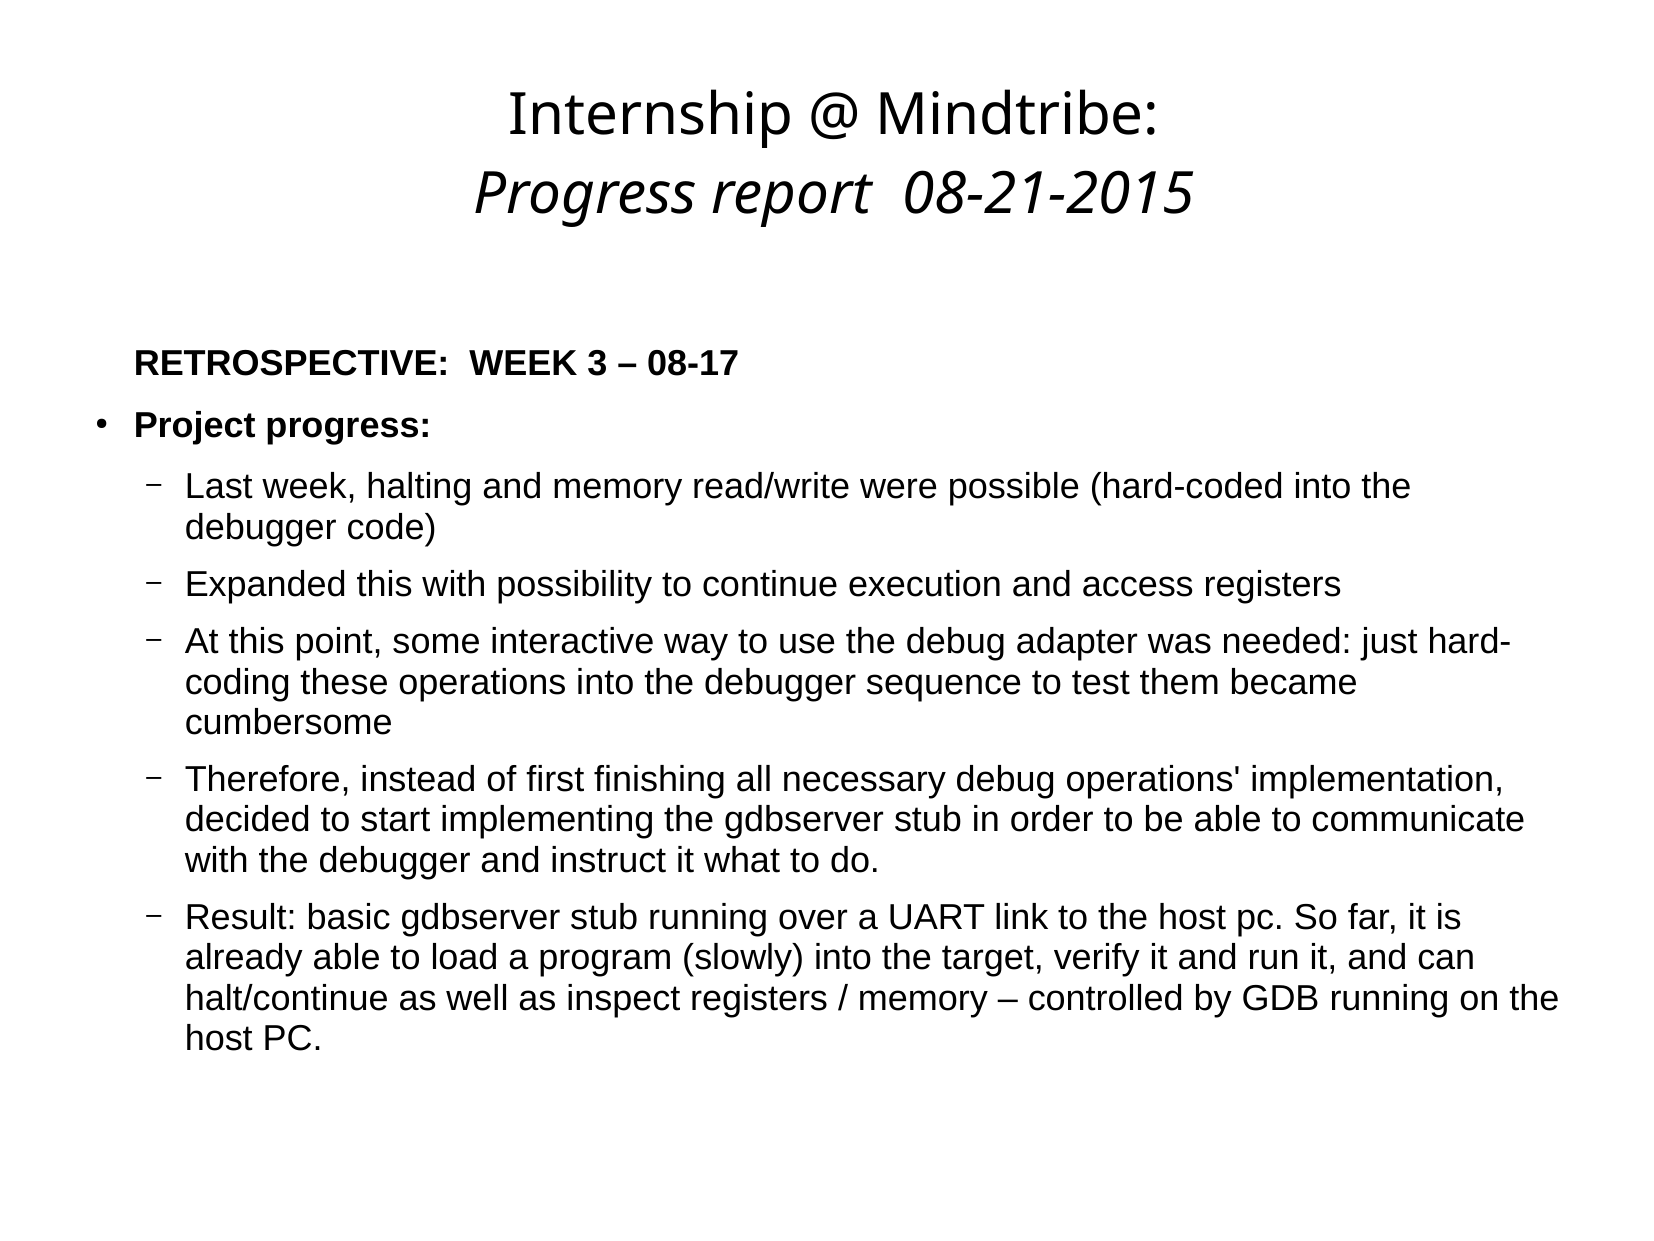

# Internship @ Mindtribe: Progress report 08-21-2015
RETROSPECTIVE: WEEK 3 – 08-17
Project progress:
Last week, halting and memory read/write were possible (hard-coded into the debugger code)
Expanded this with possibility to continue execution and access registers
At this point, some interactive way to use the debug adapter was needed: just hard-coding these operations into the debugger sequence to test them became cumbersome
Therefore, instead of first finishing all necessary debug operations' implementation, decided to start implementing the gdbserver stub in order to be able to communicate with the debugger and instruct it what to do.
Result: basic gdbserver stub running over a UART link to the host pc. So far, it is already able to load a program (slowly) into the target, verify it and run it, and can halt/continue as well as inspect registers / memory – controlled by GDB running on the host PC.